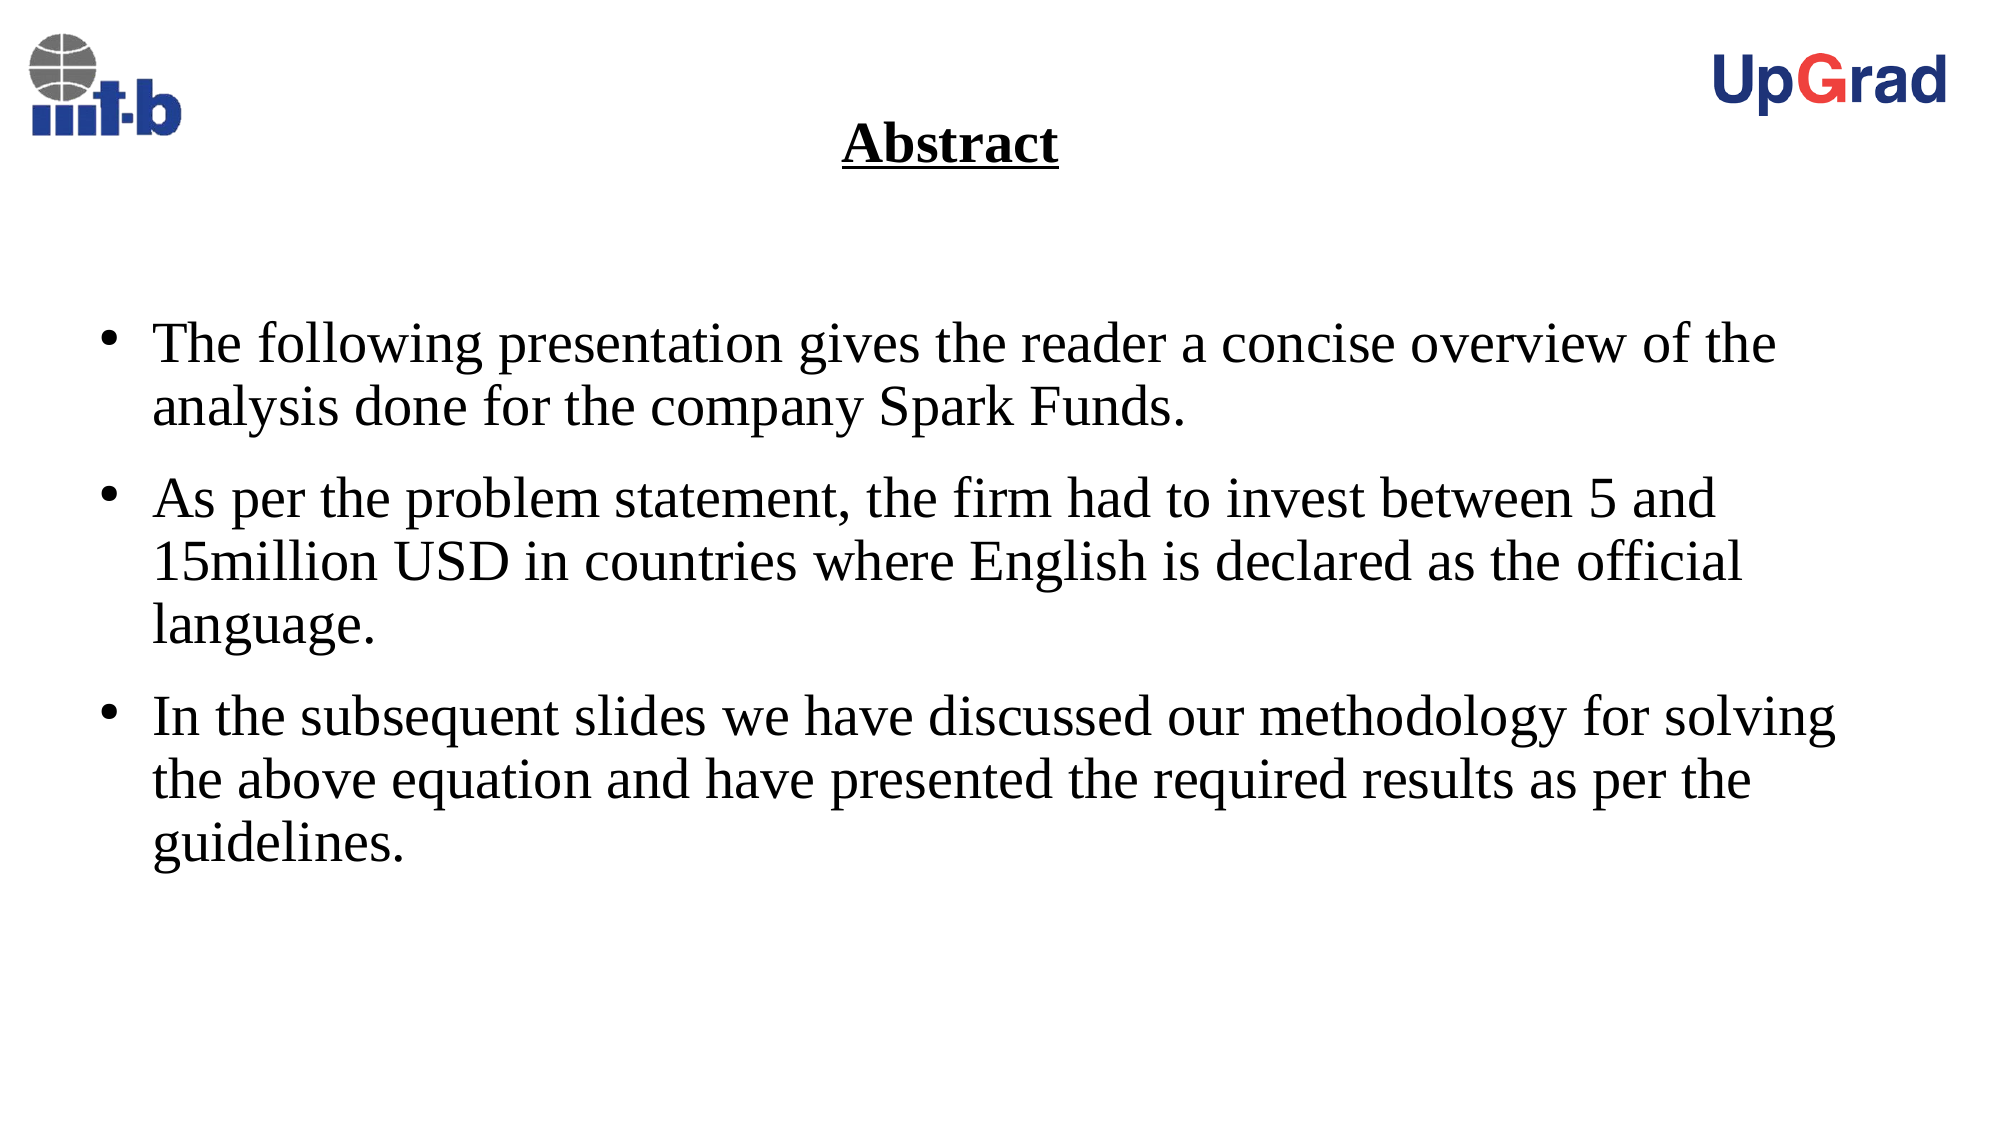

Abstract
# The following presentation gives the reader a concise overview of the analysis done for the company Spark Funds.
As per the problem statement, the firm had to invest between 5 and 15million USD in countries where English is declared as the official language.
In the subsequent slides we have discussed our methodology for solving the above equation and have presented the required results as per the guidelines.